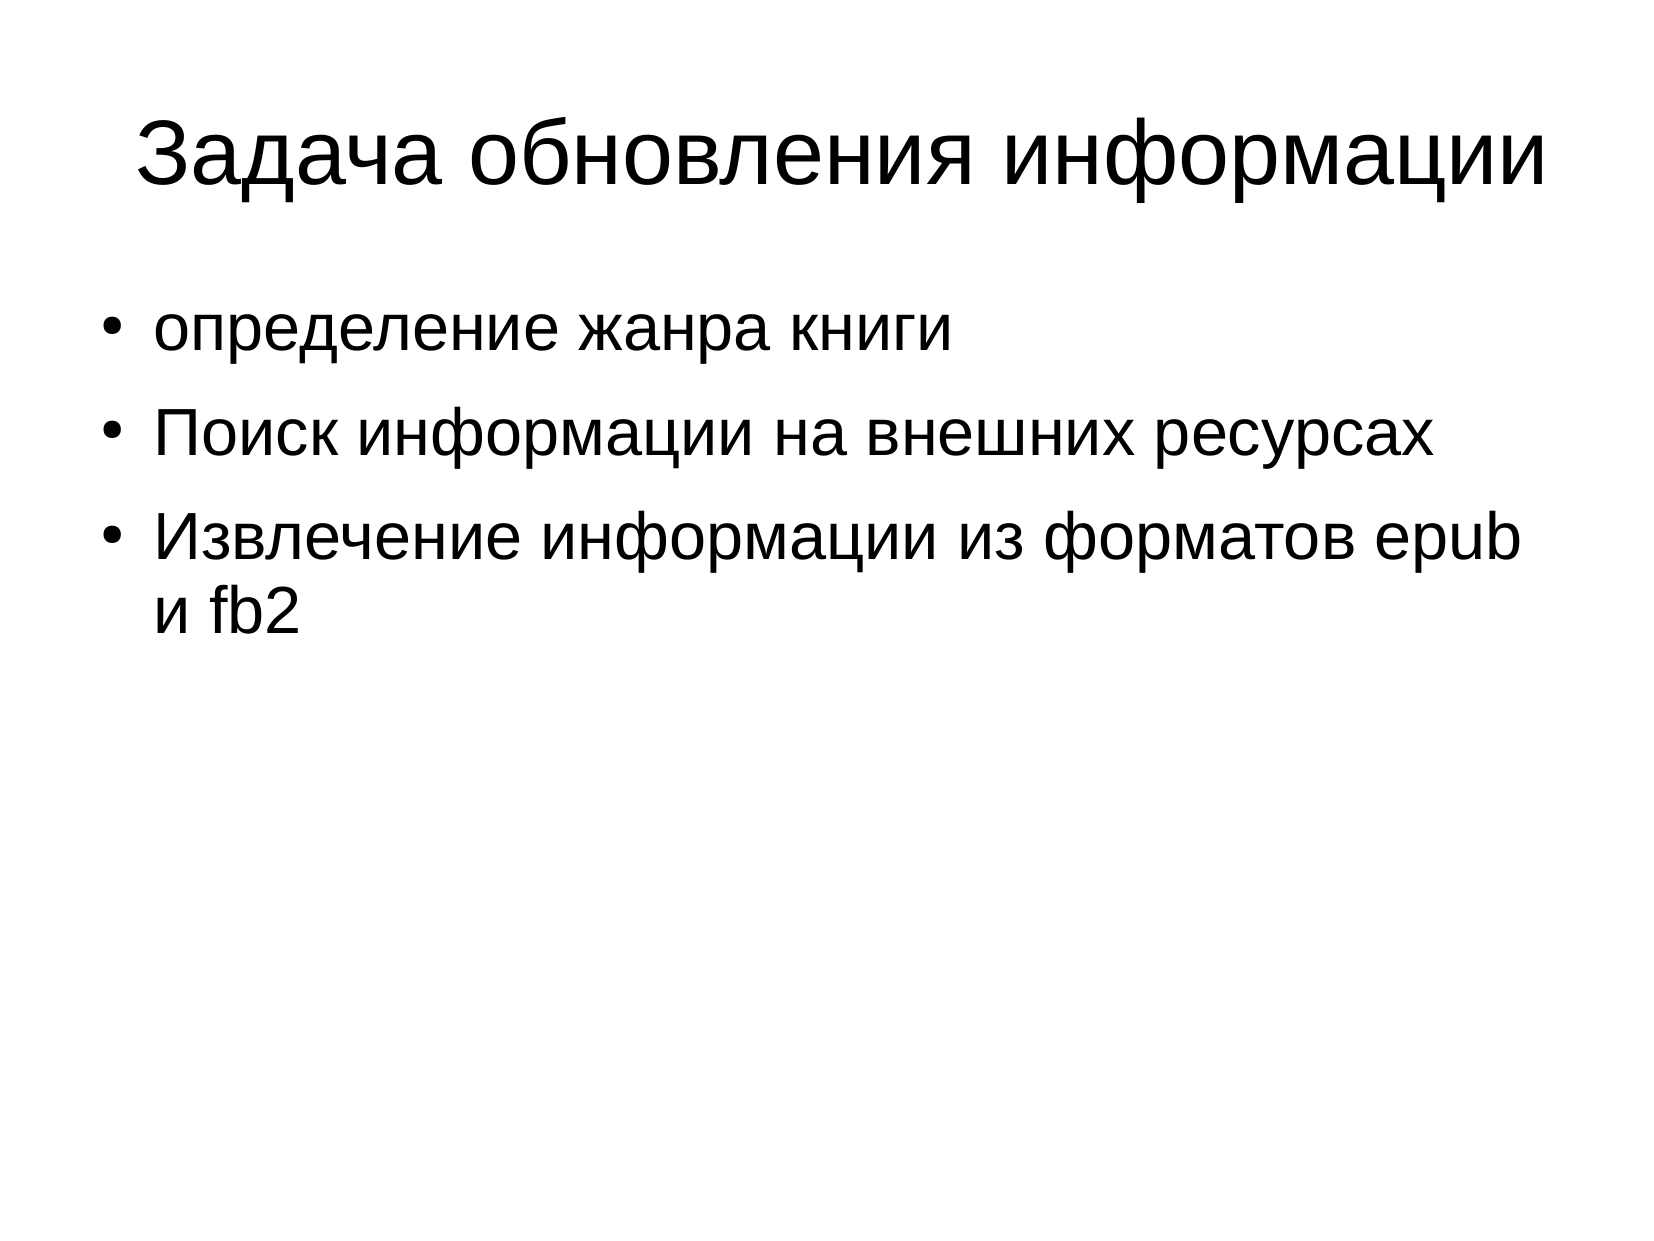

# Задача обновления информации
определение жанра книги
Поиск информации на внешних ресурсах
Извлечение информации из форматов epub и fb2